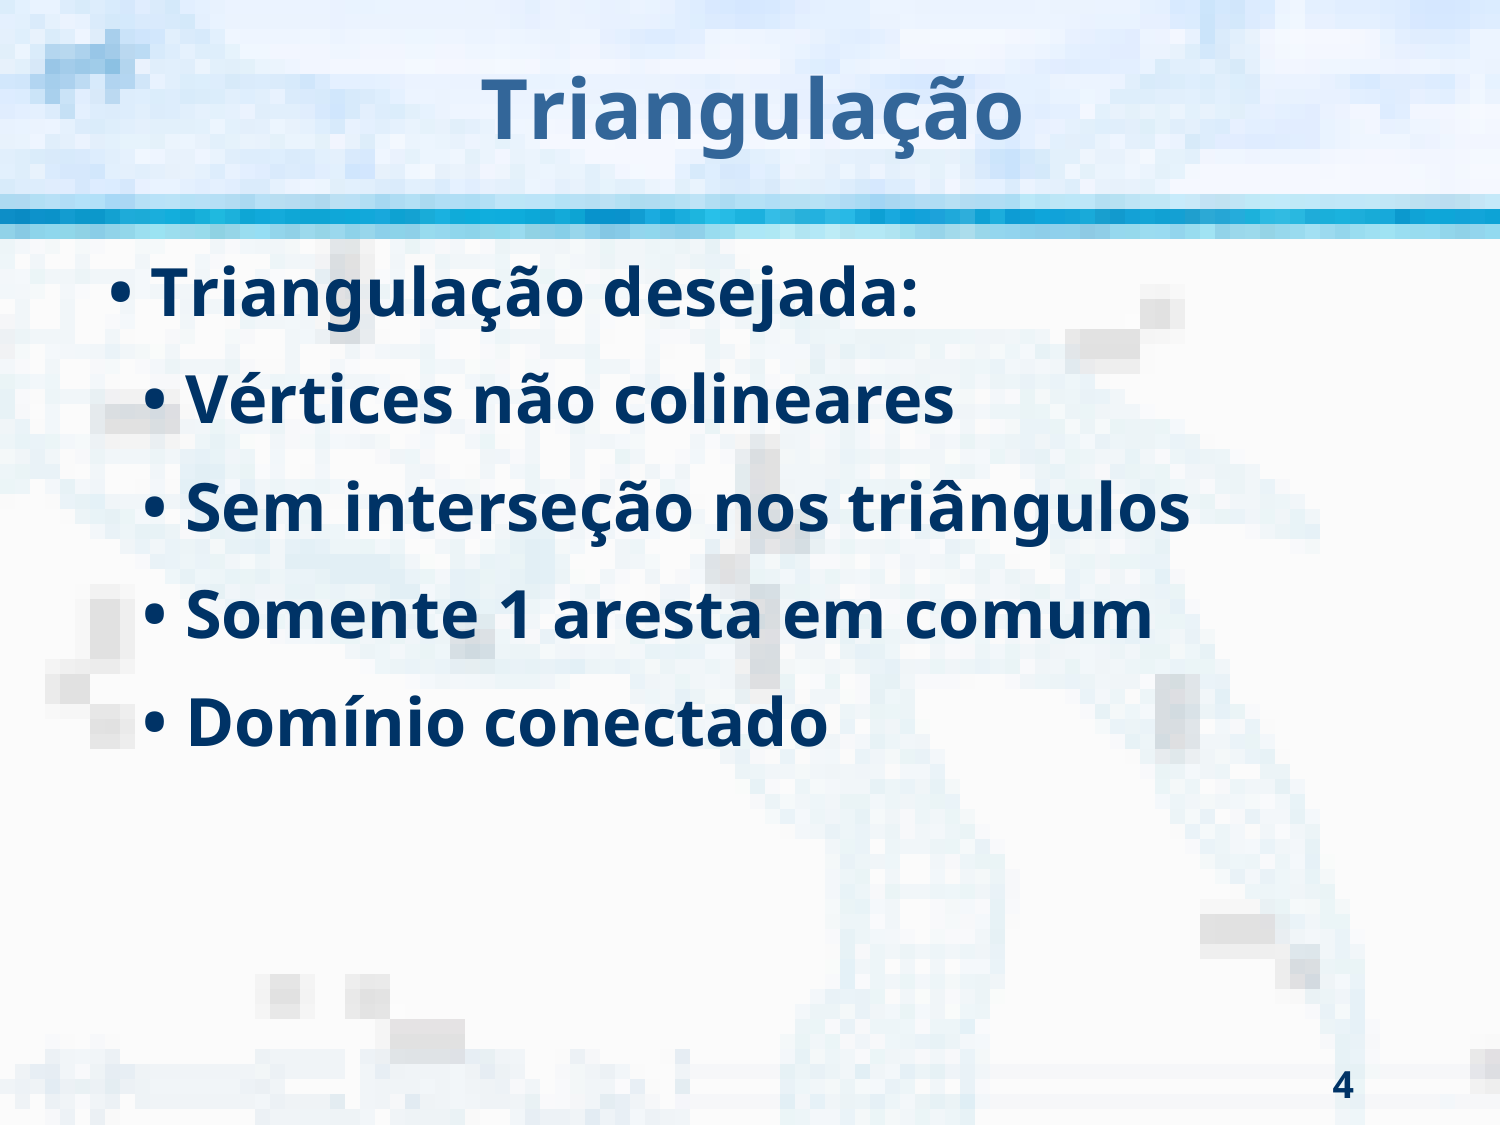

Triangulação
• Triangulação desejada:
 • Vértices não colineares
 • Sem interseção nos triângulos
 • Somente 1 aresta em comum
 • Domínio conectado